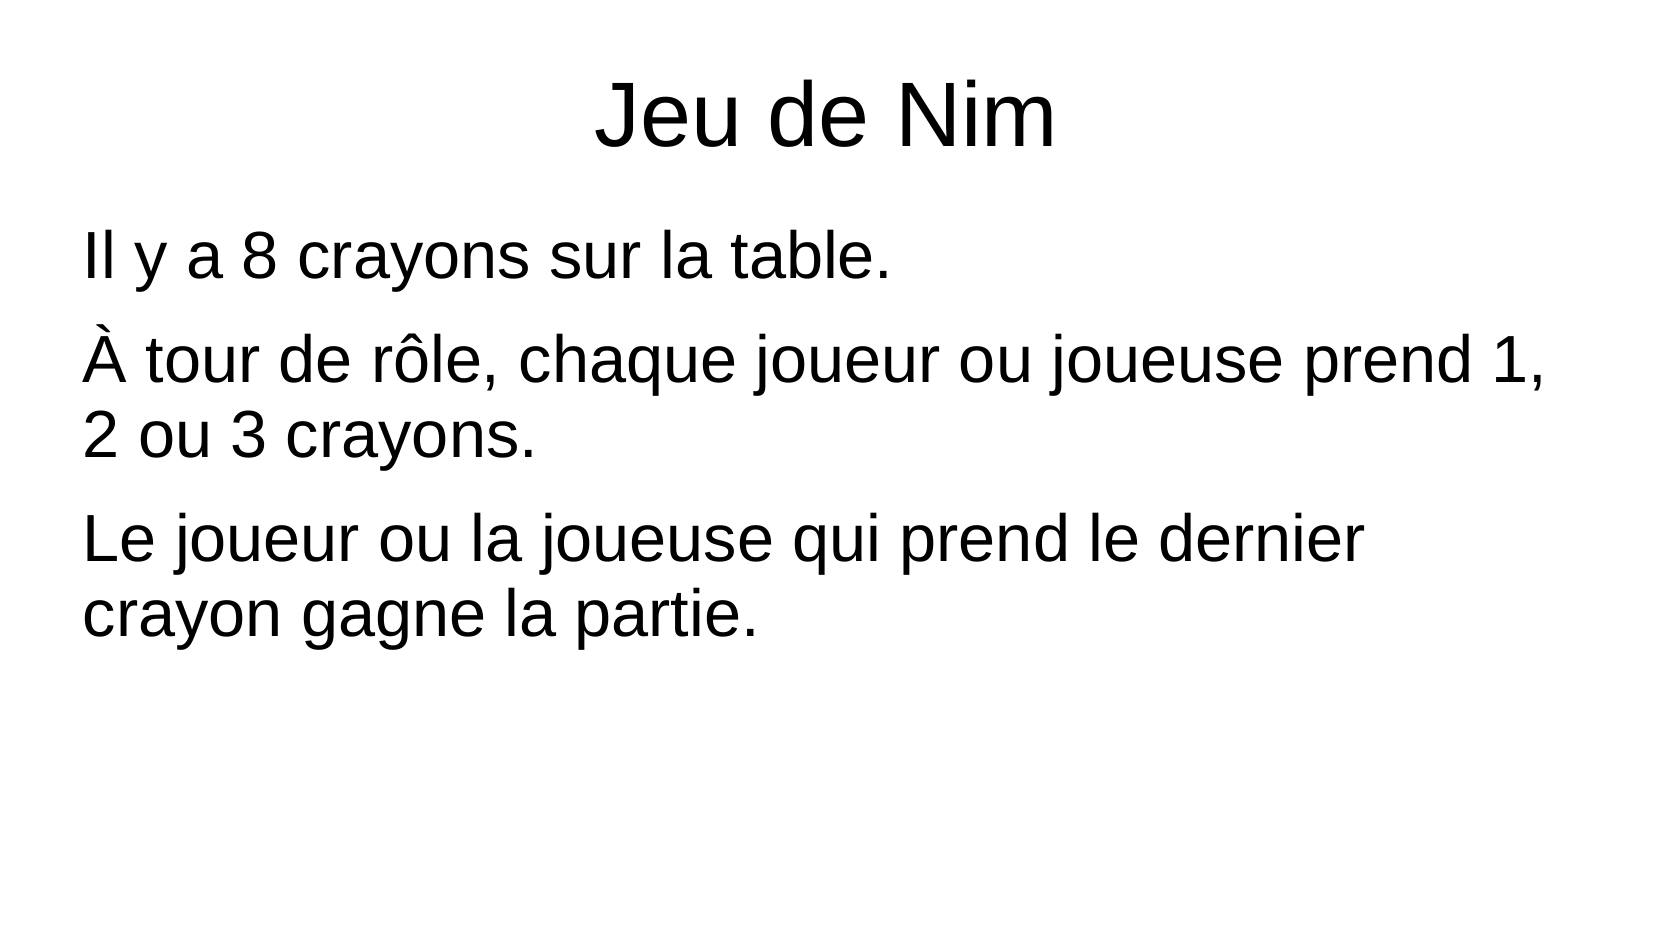

# Jeu de Nim
Il y a 8 crayons sur la table.
À tour de rôle, chaque joueur ou joueuse prend 1, 2 ou 3 crayons.
Le joueur ou la joueuse qui prend le dernier crayon gagne la partie.